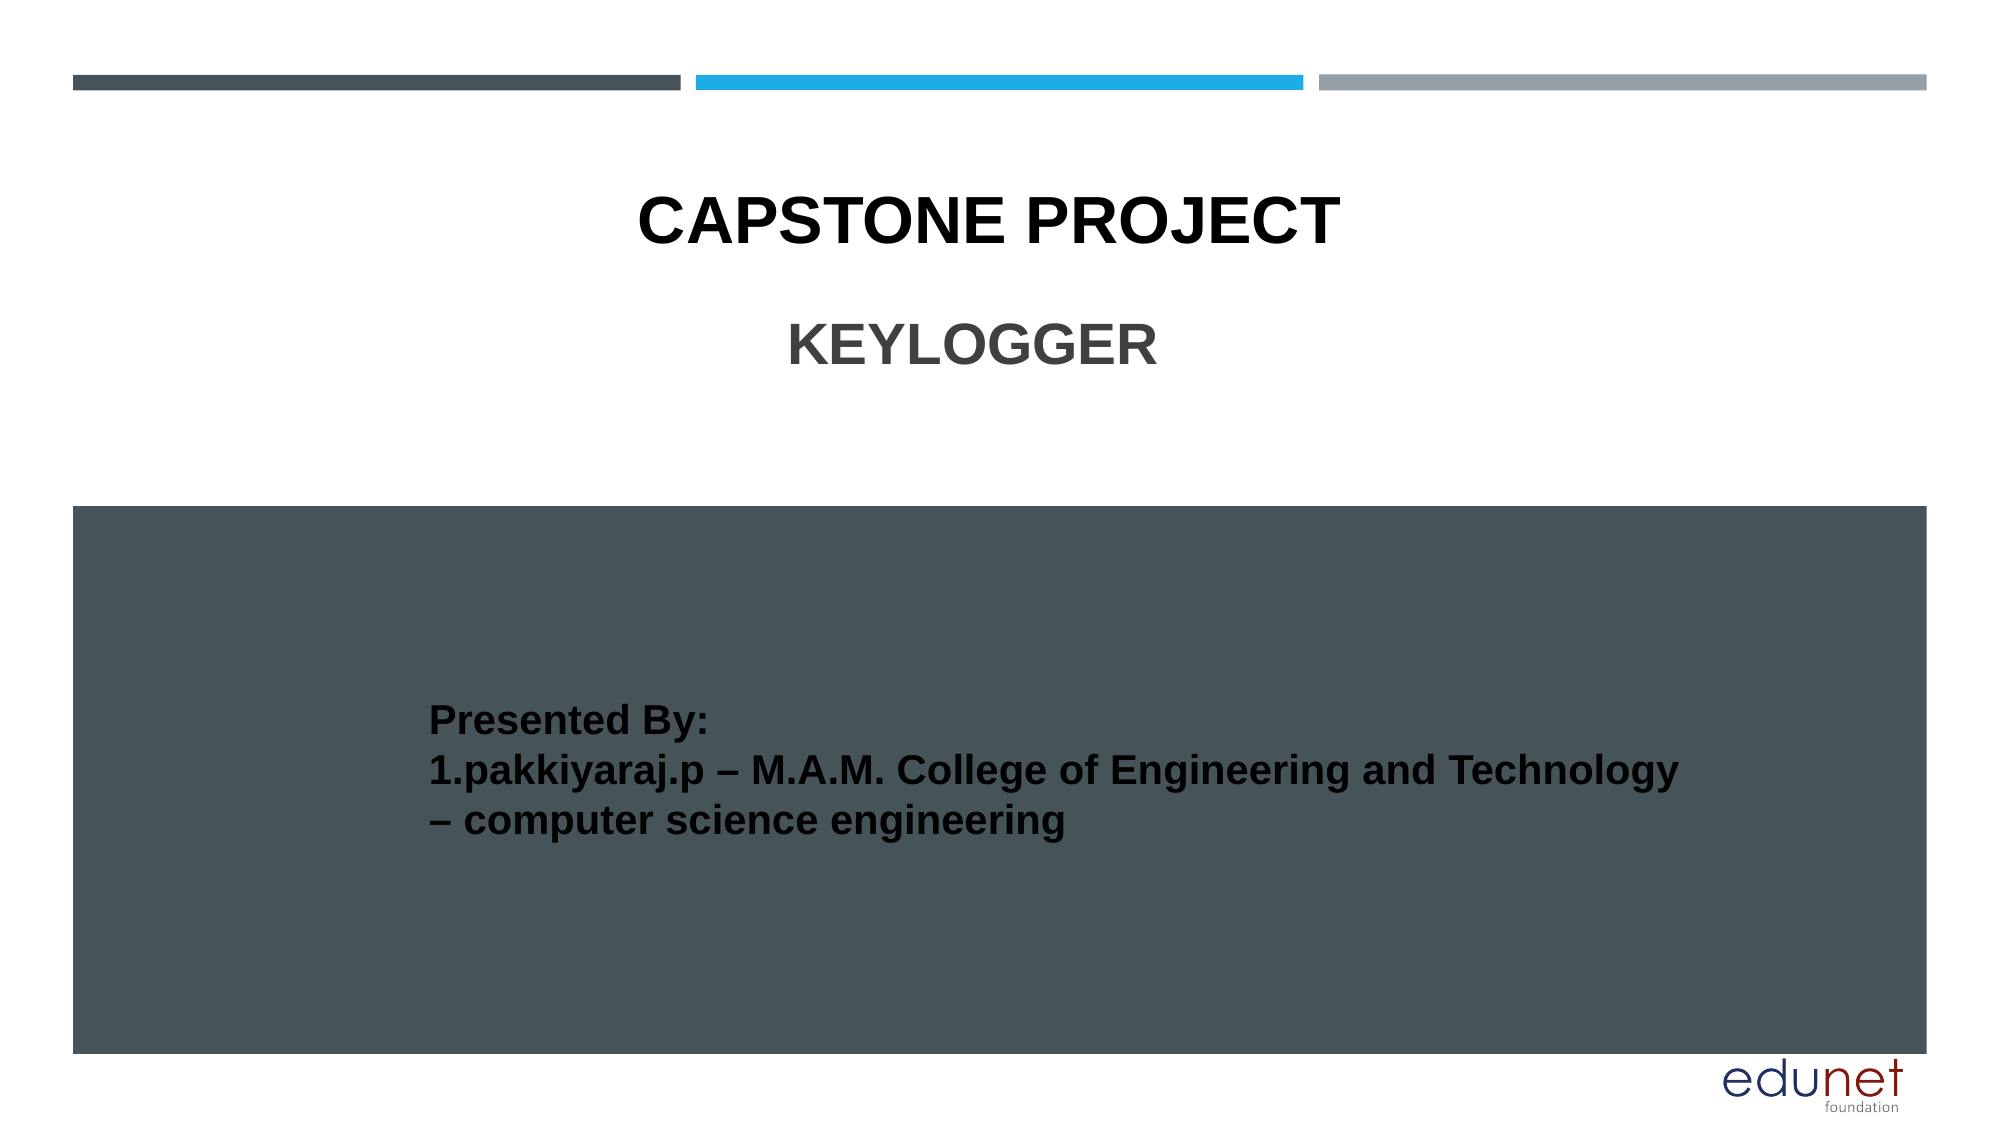

CAPSTONE PROJECT
# KEYLOGGER
Presented By:
1.pakkiyaraj.p – M.A.M. College of Engineering and Technology – computer science engineering